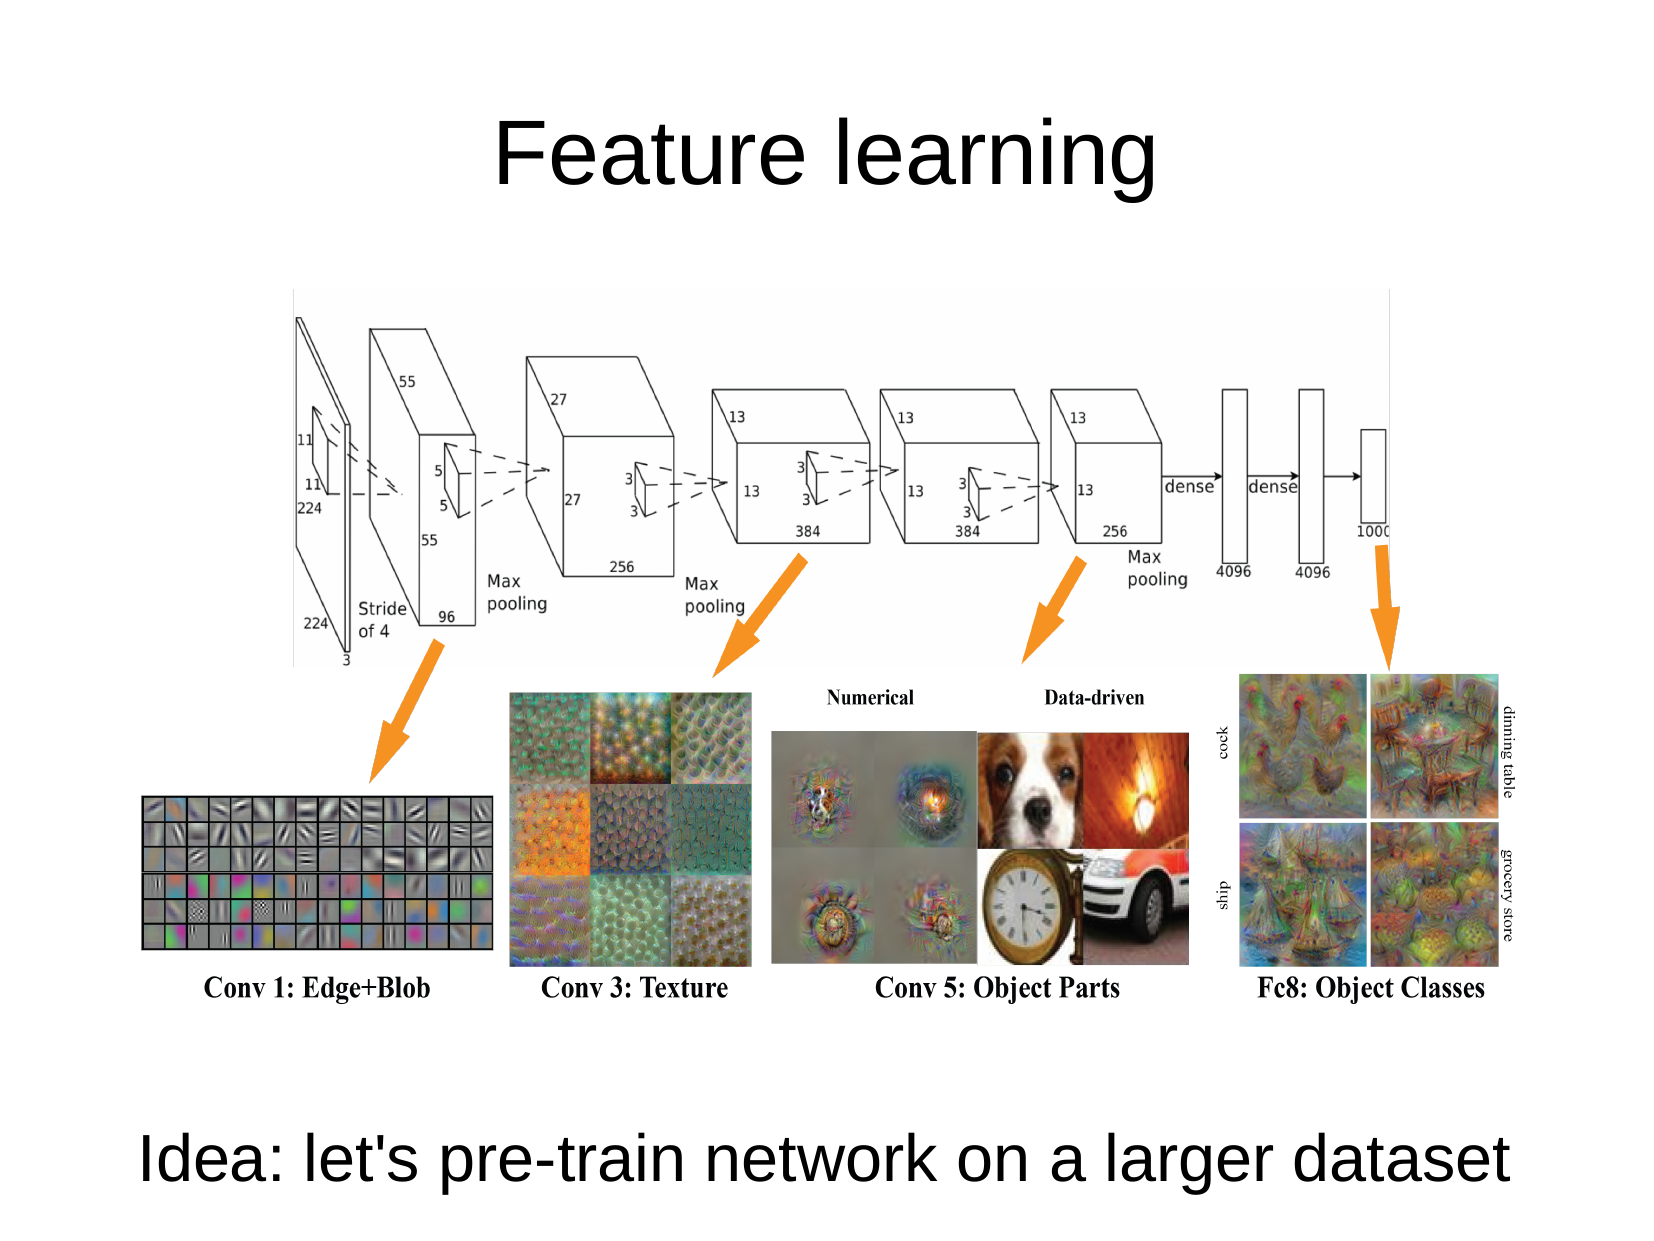

# Feature learning
Idea: let's pre-train network on a larger dataset